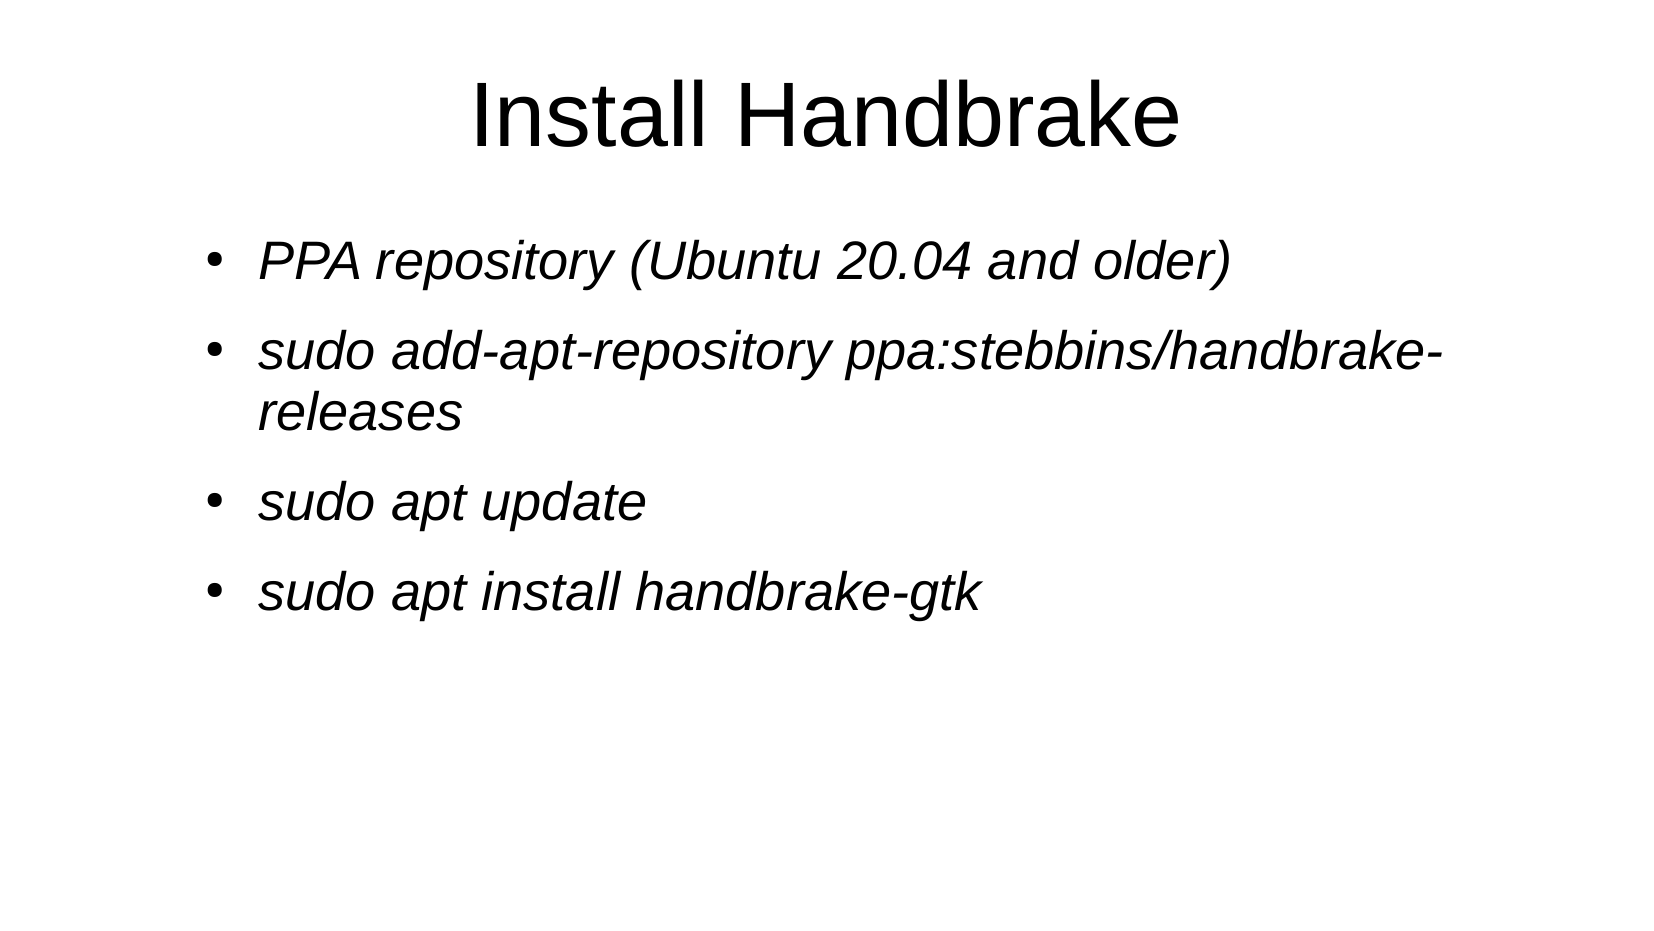

# Install Handbrake
PPA repository (Ubuntu 20.04 and older)
sudo add-apt-repository ppa:stebbins/handbrake-releases
sudo apt update
sudo apt install handbrake-gtk